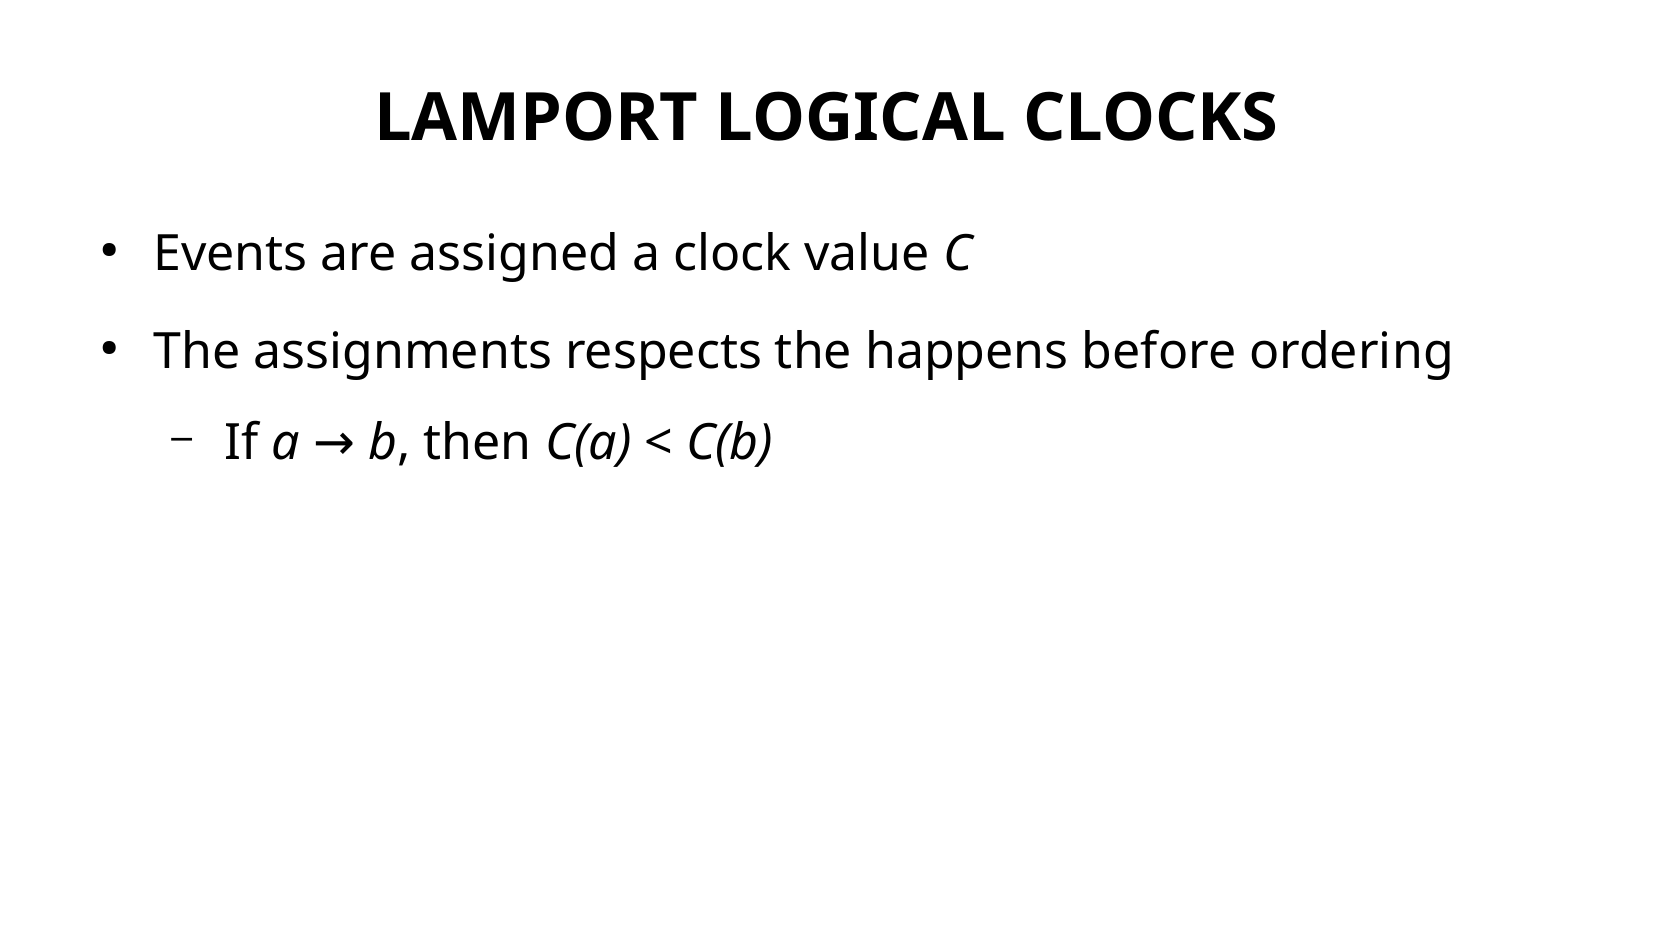

# LAMPORT LOGICAL CLOCKS
Events are assigned a clock value C
The assignments respects the happens before ordering
If a → b, then C(a) < C(b)